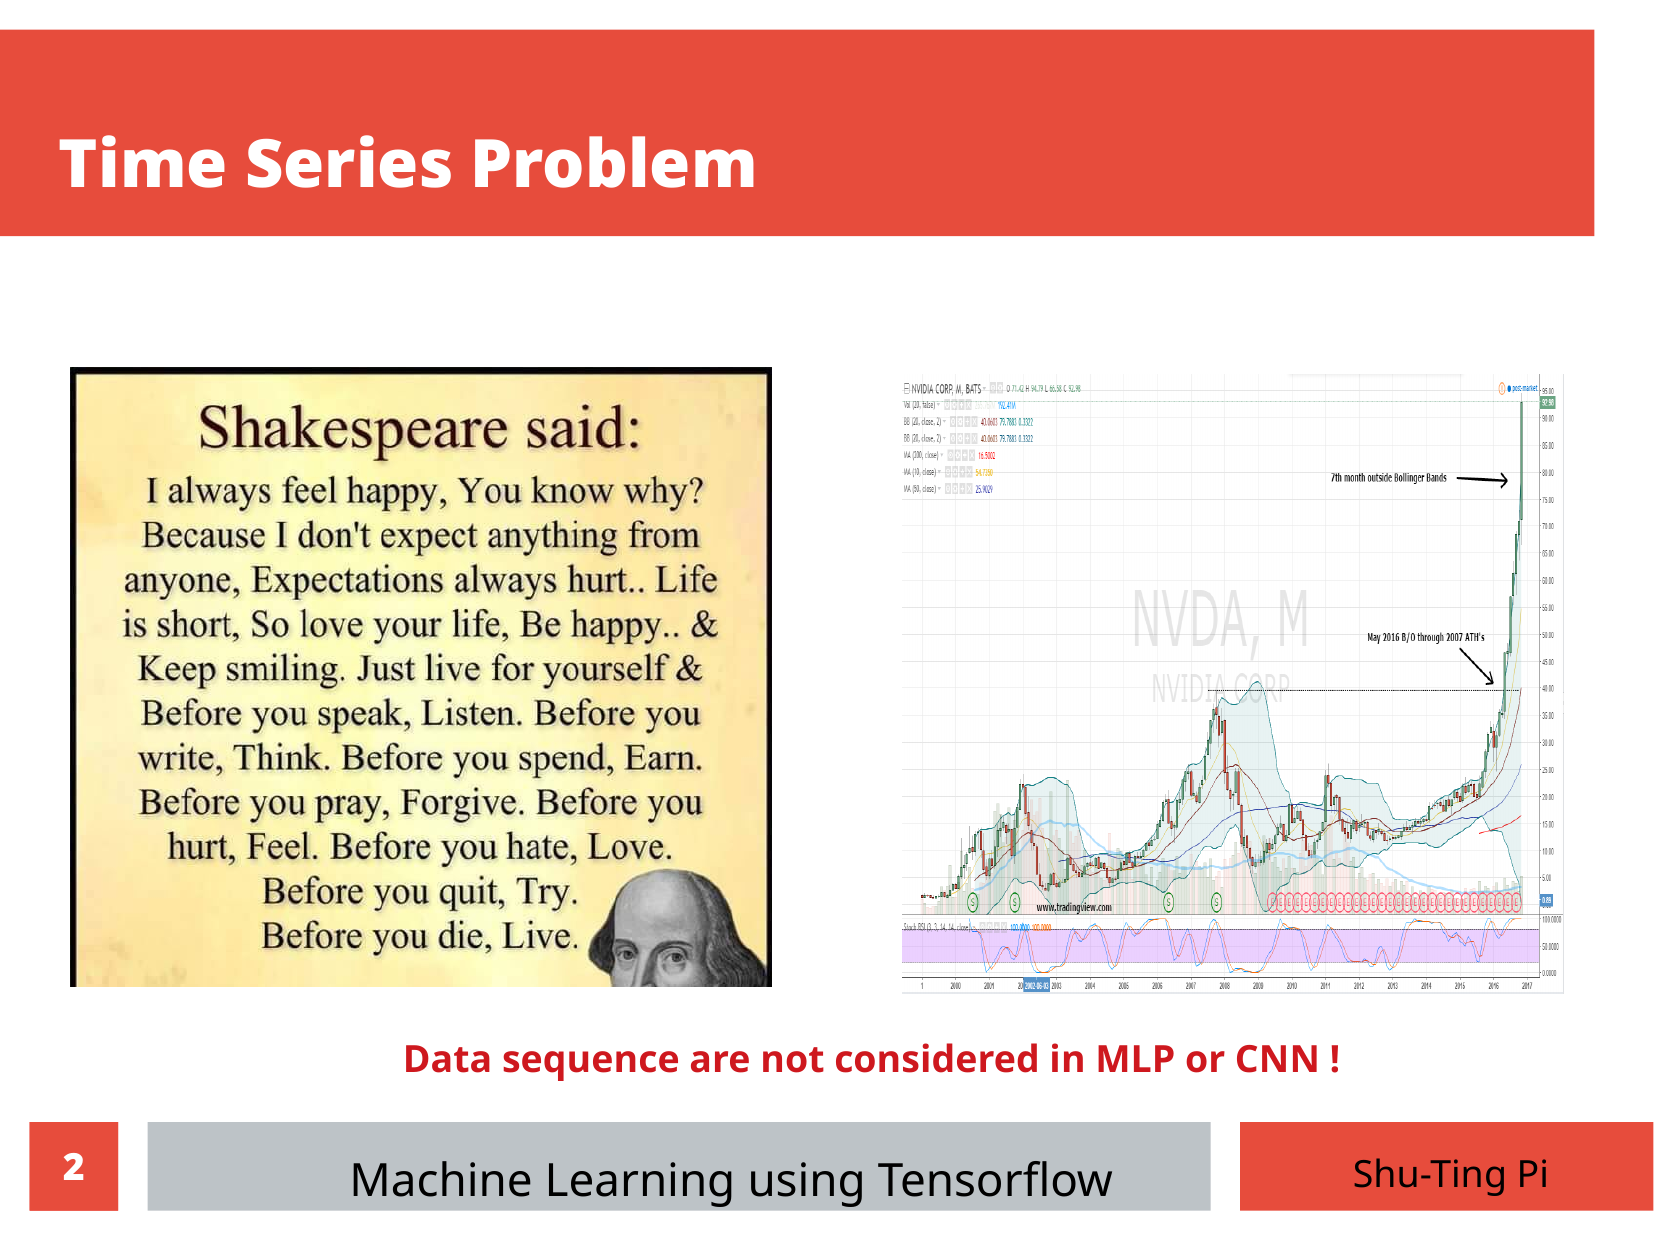

# Time Series Problem
Data sequence are not considered in MLP or CNN !
2
Machine Learning using Tensorflow
Shu-Ting Pi